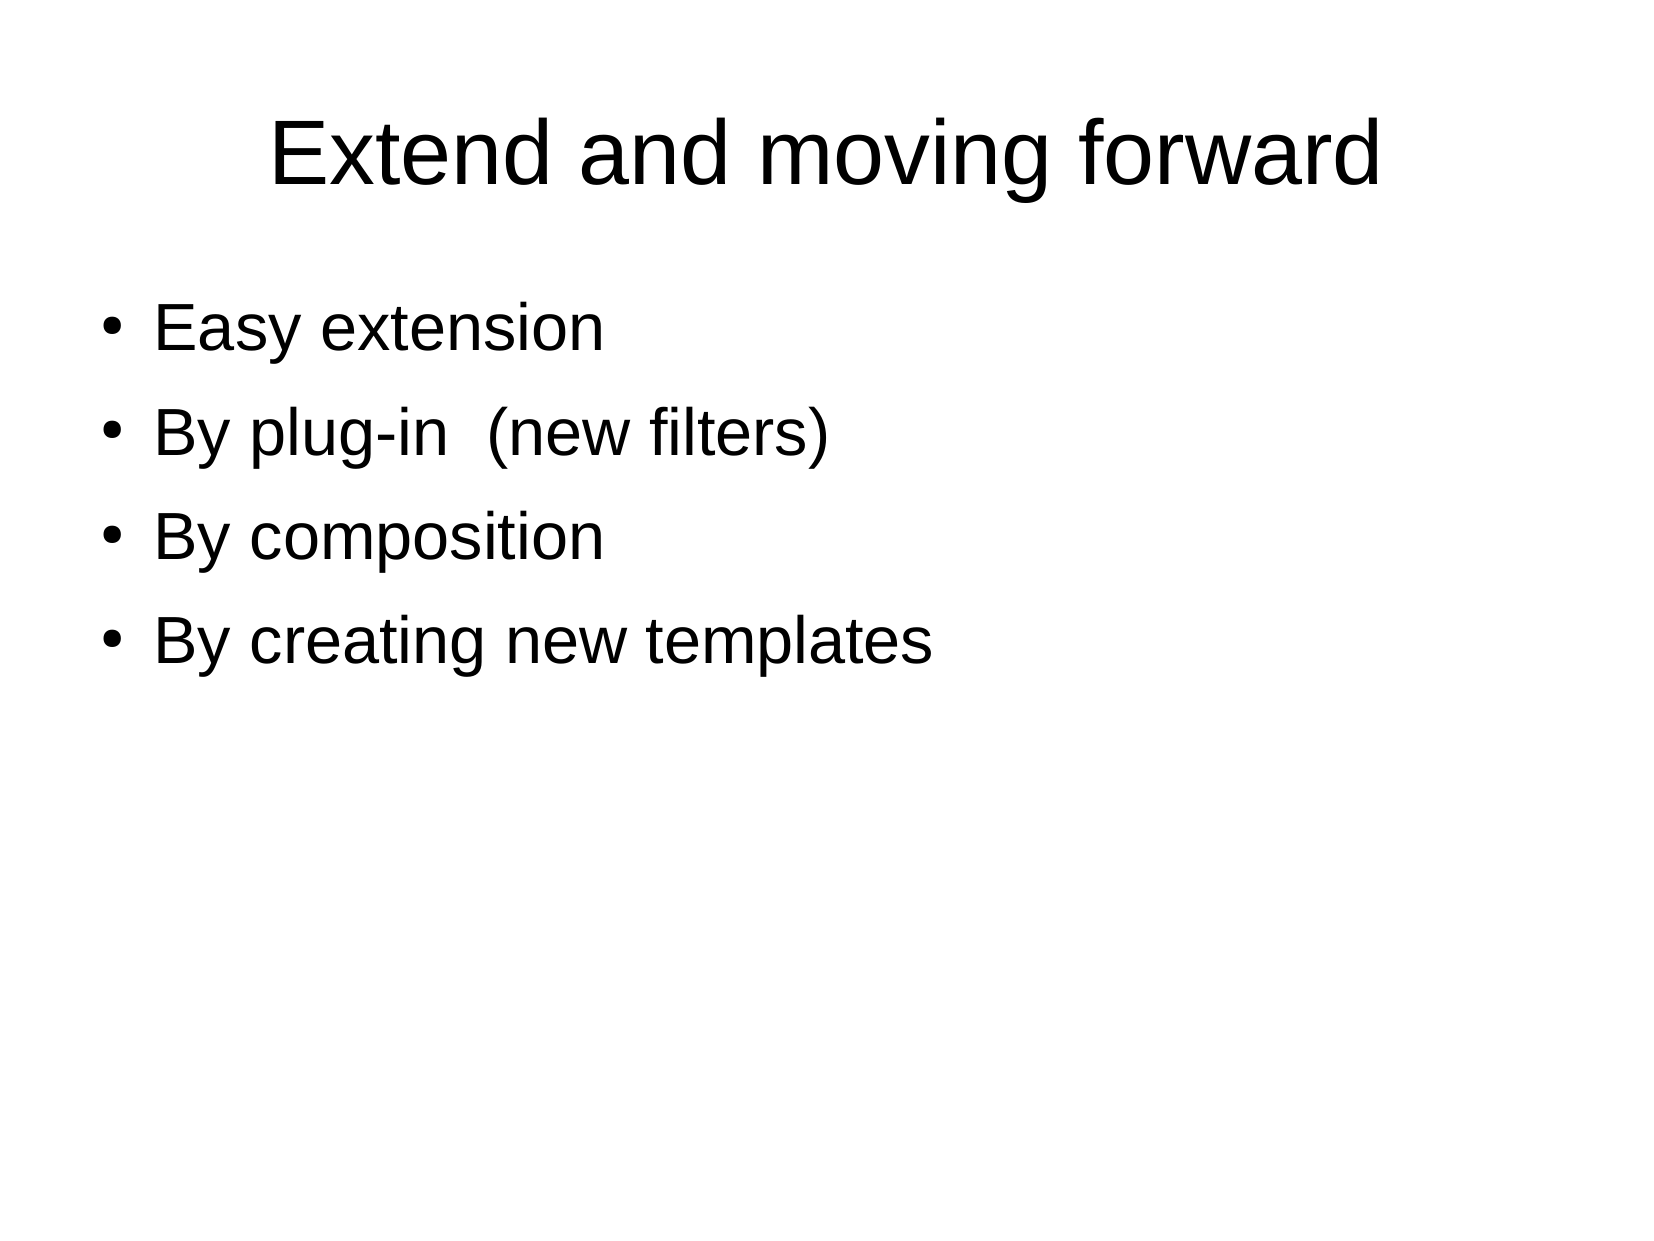

# Extend and moving forward
Easy extension
By plug-in (new filters)
By composition
By creating new templates